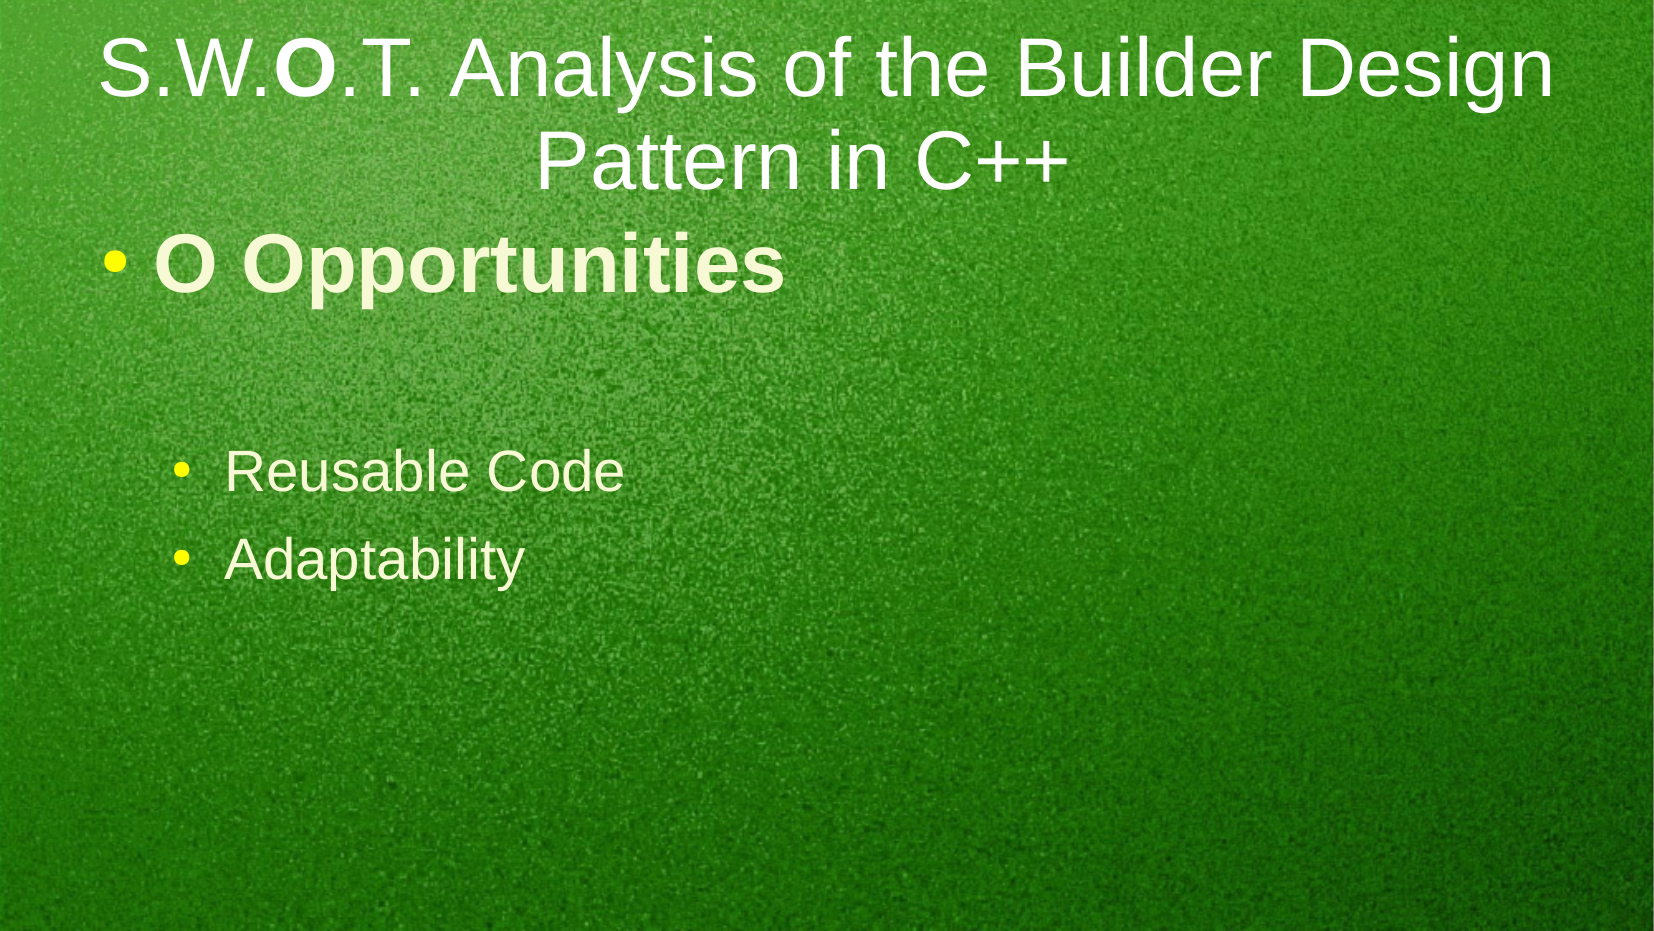

# S.W.O.T. Analysis of the Builder Design Pattern in C++
O Opportunities
Reusable Code
Adaptability